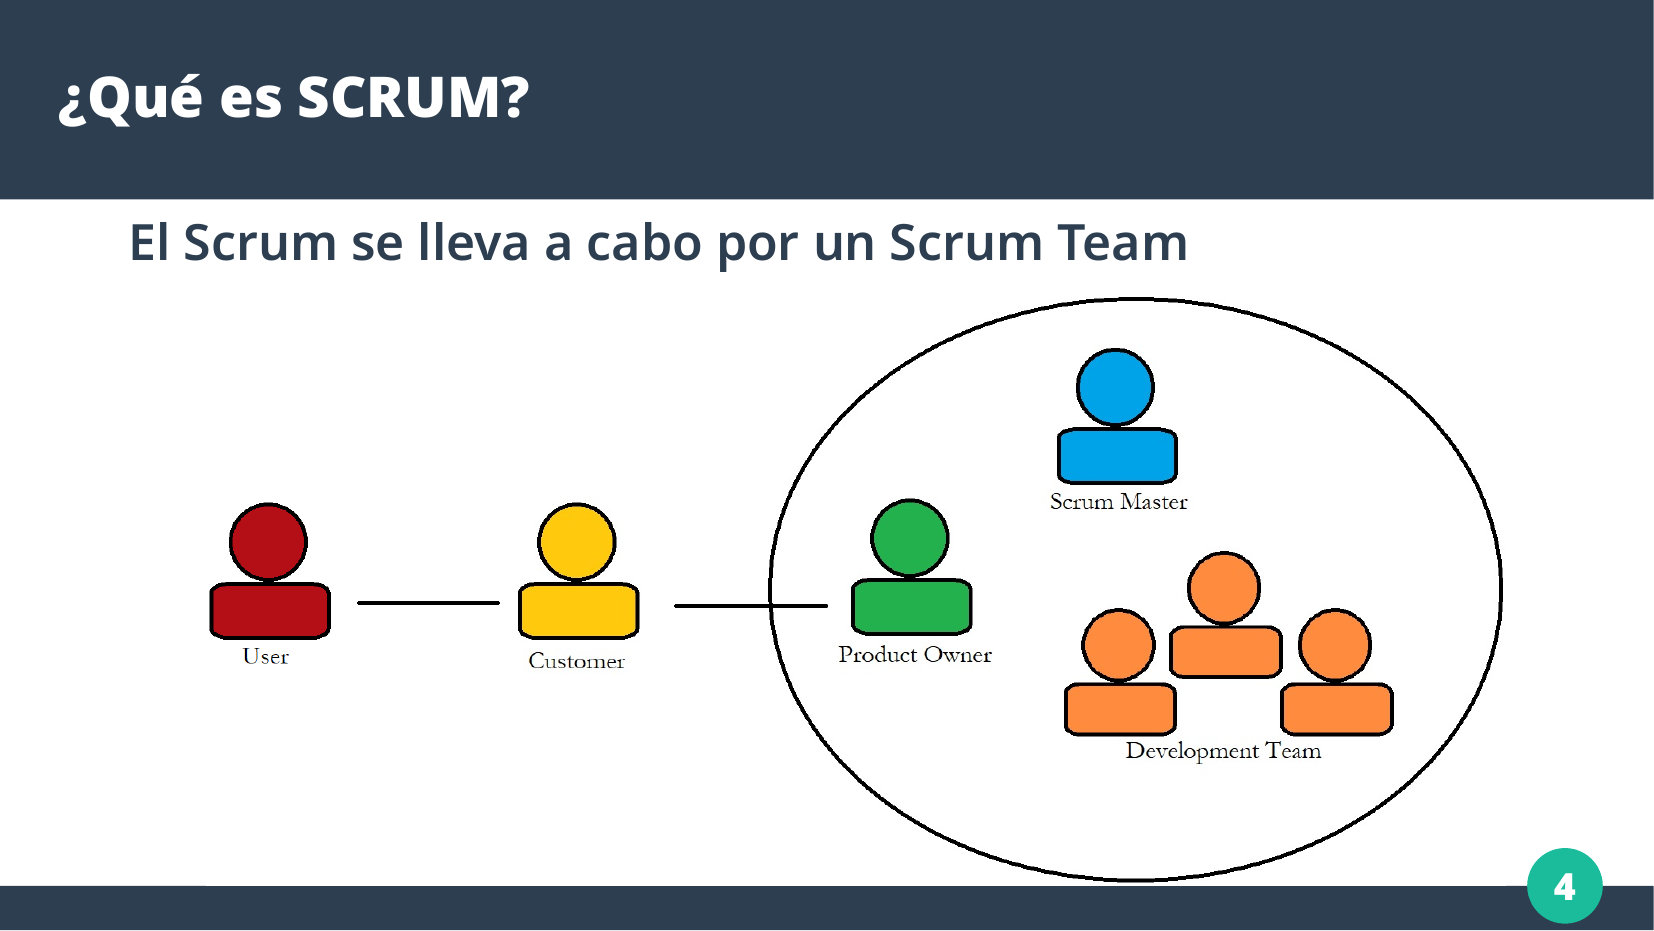

# ¿Qué es SCRUM?
El Scrum se lleva a cabo por un Scrum Team